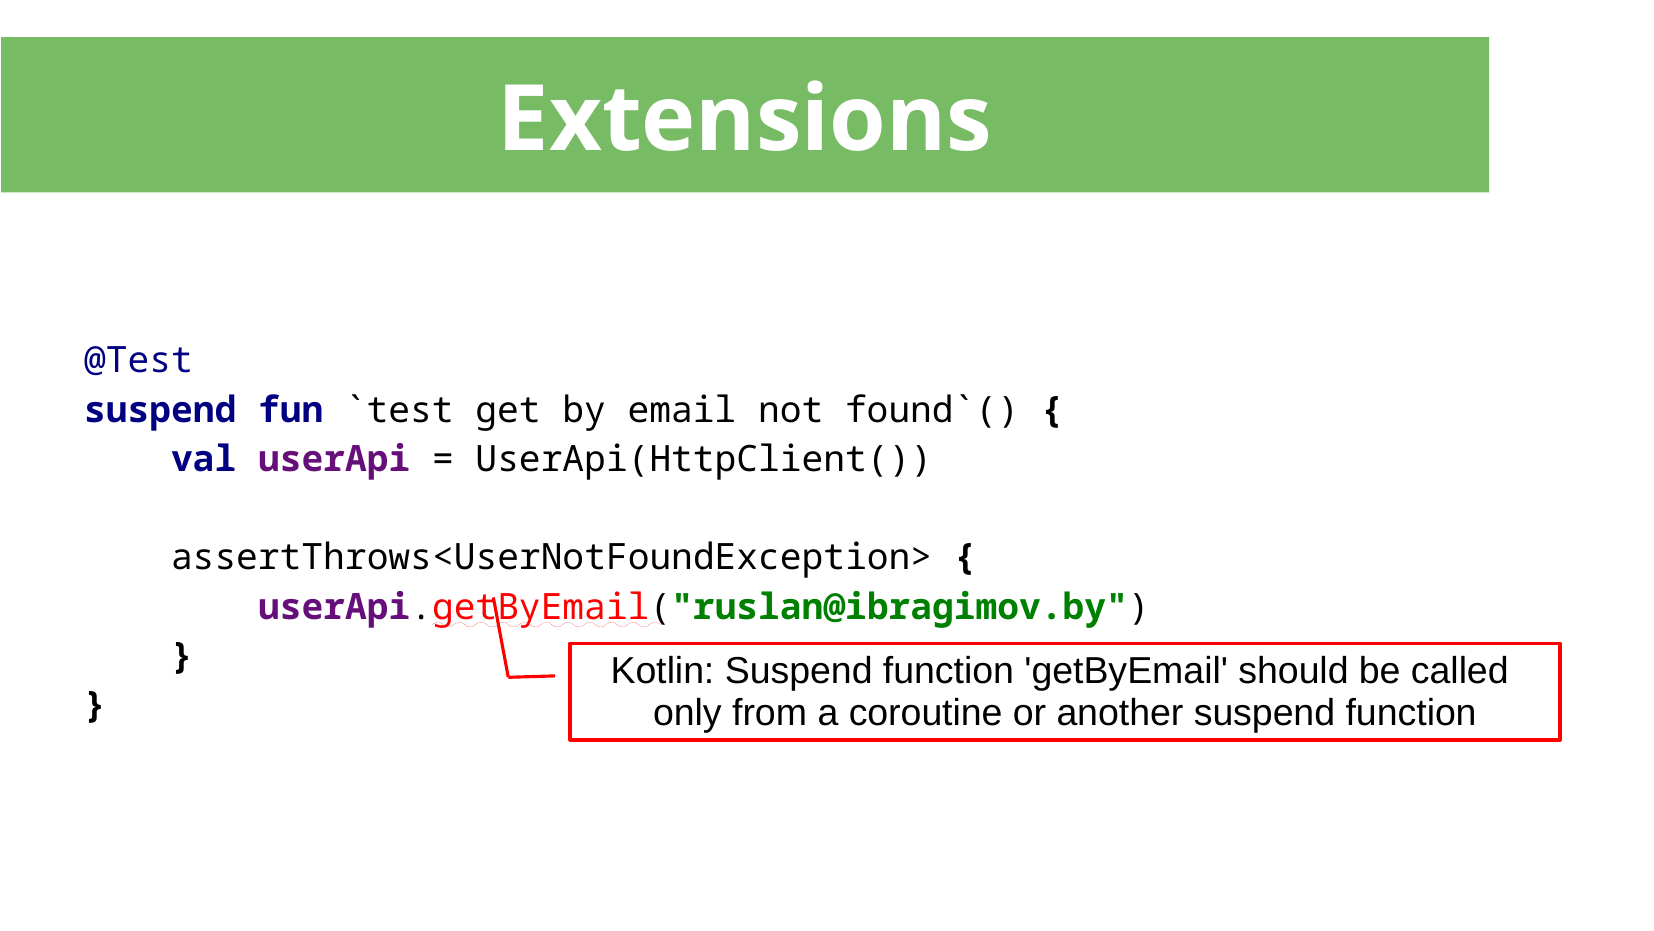

# Extensions
@Test
suspend fun `test get by email not found`() {
 val userApi = UserApi(HttpClient())
 assertThrows<UserNotFoundException> {
 userApi.getByEmail("ruslan@ibragimov.by")
 }
}
Kotlin: Suspend function 'getByEmail' should be called
only from a coroutine or another suspend function